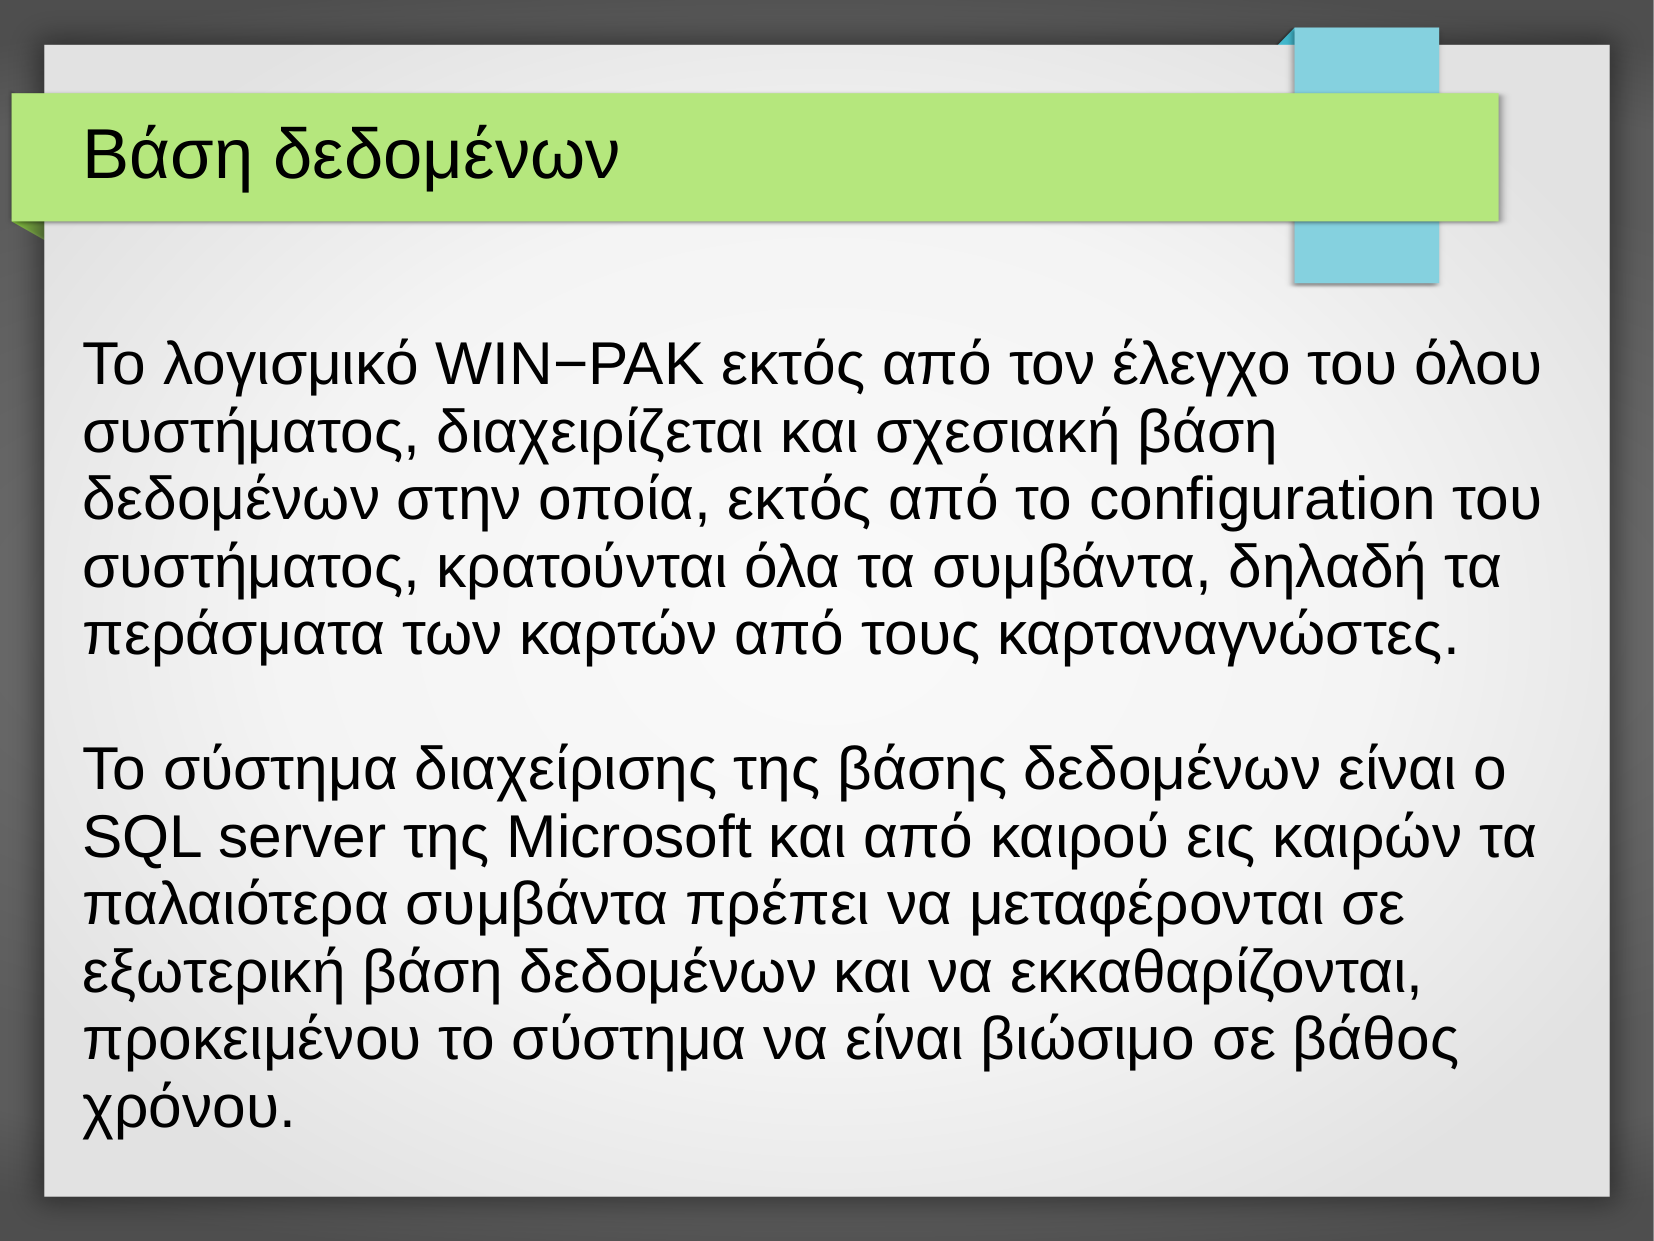

Βάση δεδομένων
# Το λογισμικό WIN−PAK εκτός από τον έλεγχο του όλου συστήματος, διαχειρίζεται και σχεσιακή βάση δεδομένων στην οποία, εκτός από το configuration του συστήματος, κρατούνται όλα τα συμβάντα, δηλαδή τα περάσματα των καρτών από τους καρταναγνώστες.
Το σύστημα διαχείρισης της βάσης δεδομένων είναι ο SQL server της Microsoft και από καιρού εις καιρών τα παλαιότερα συμβάντα πρέπει να μεταφέρονται σε εξωτερική βάση δεδομένων και να εκκαθαρίζονται, προκειμένου το σύστημα να είναι βιώσιμο σε βάθος χρόνου.